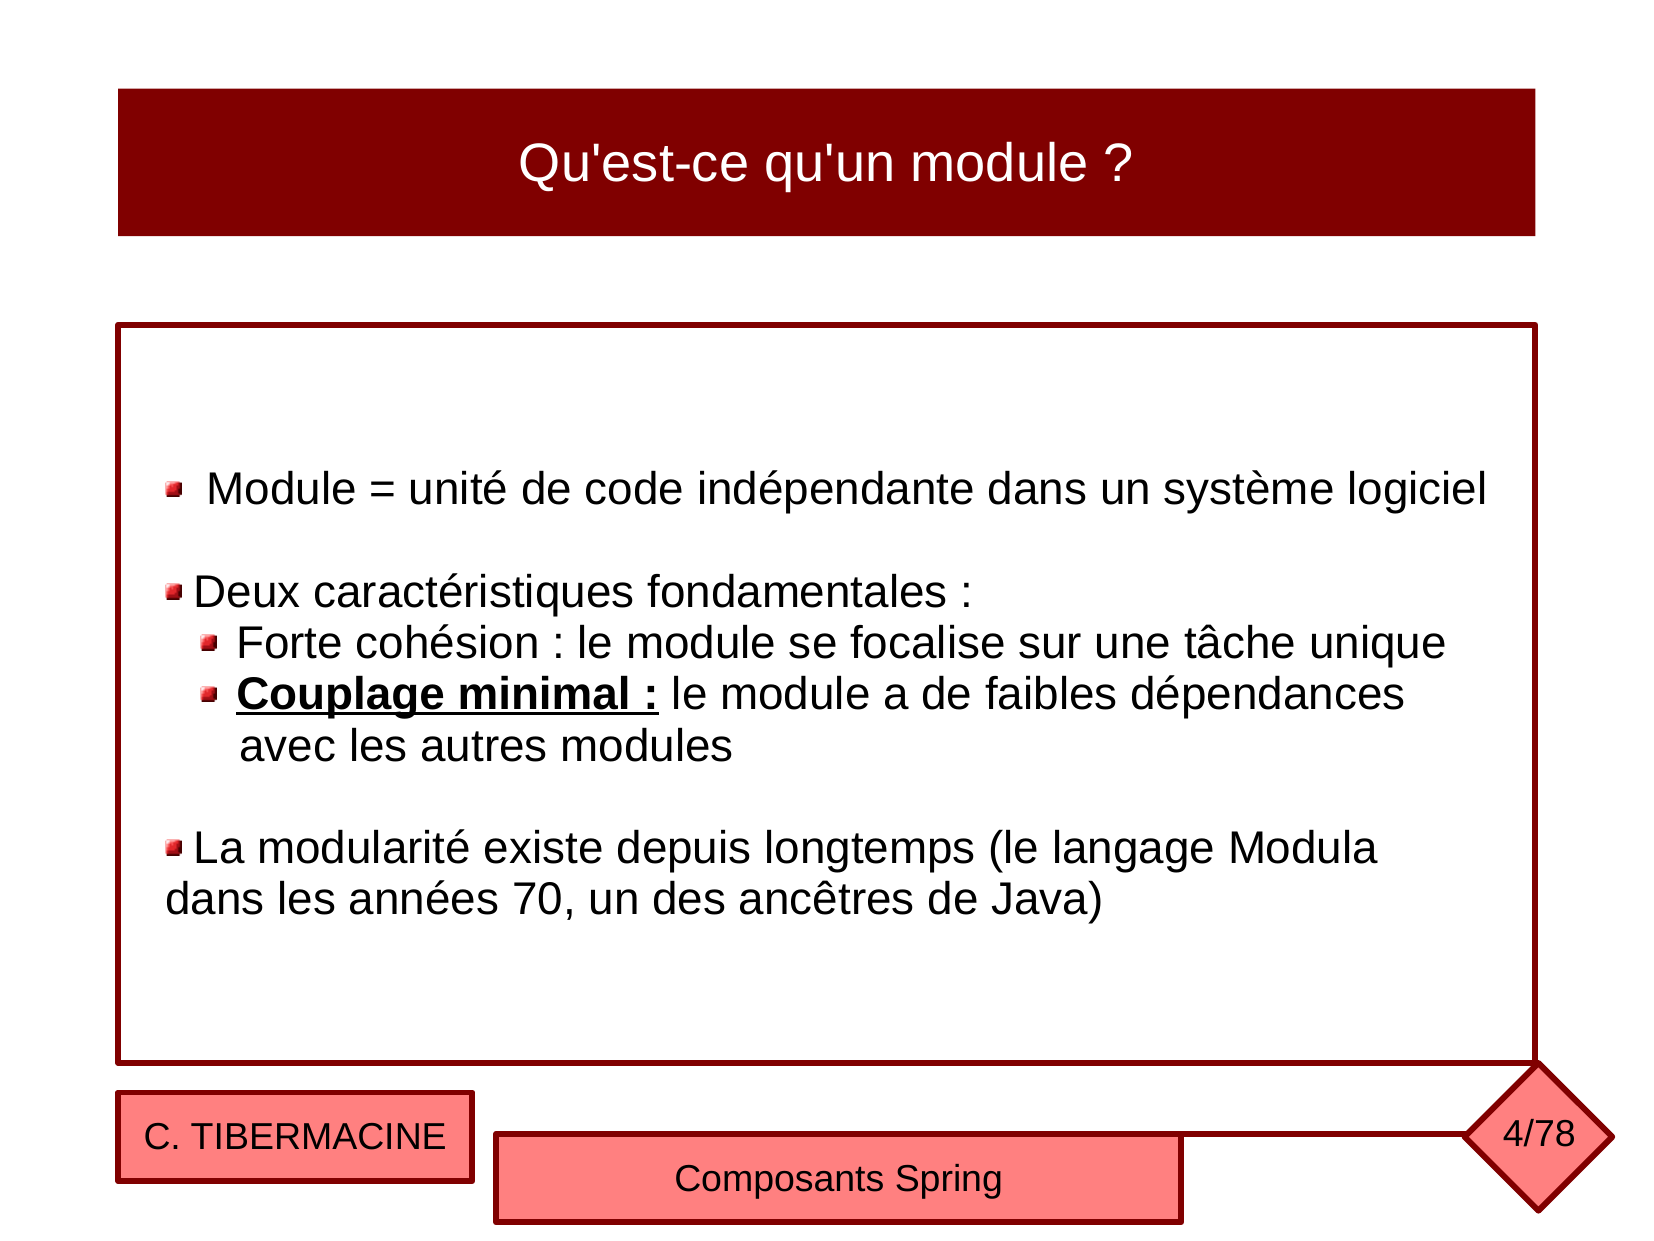

Qu'est-ce qu'un module ?
 Module = unité de code indépendante dans un système logiciel
 Deux caractéristiques fondamentales :
Forte cohésion : le module se focalise sur une tâche unique
Couplage minimal : le module a de faibles dépendances
	avec les autres modules
 La modularité existe depuis longtemps (le langage Modula
dans les années 70, un des ancêtres de Java)
C. TIBERMACINE
Composants Spring